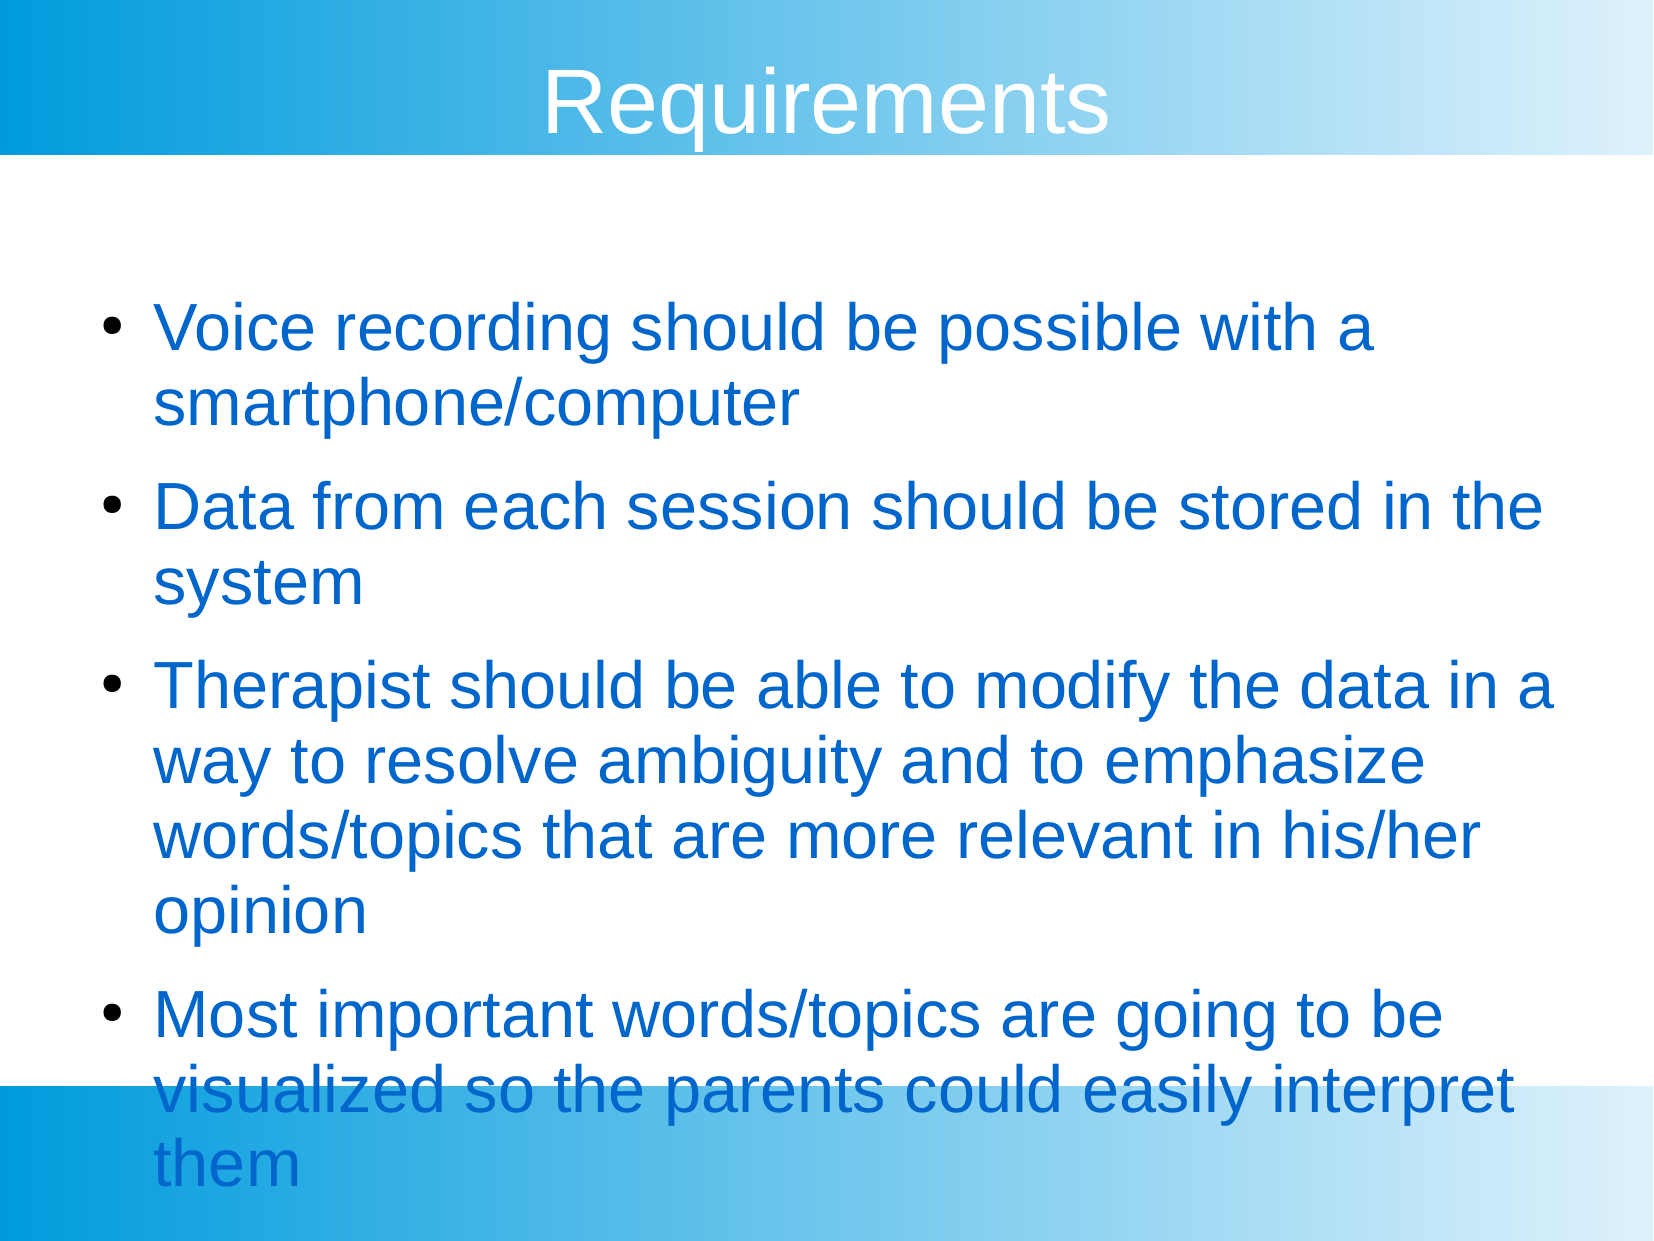

# Requirements
Voice recording should be possible with a smartphone/computer
Data from each session should be stored in the system
Therapist should be able to modify the data in a way to resolve ambiguity and to emphasize words/topics that are more relevant in his/her opinion
Most important words/topics are going to be visualized so the parents could easily interpret them